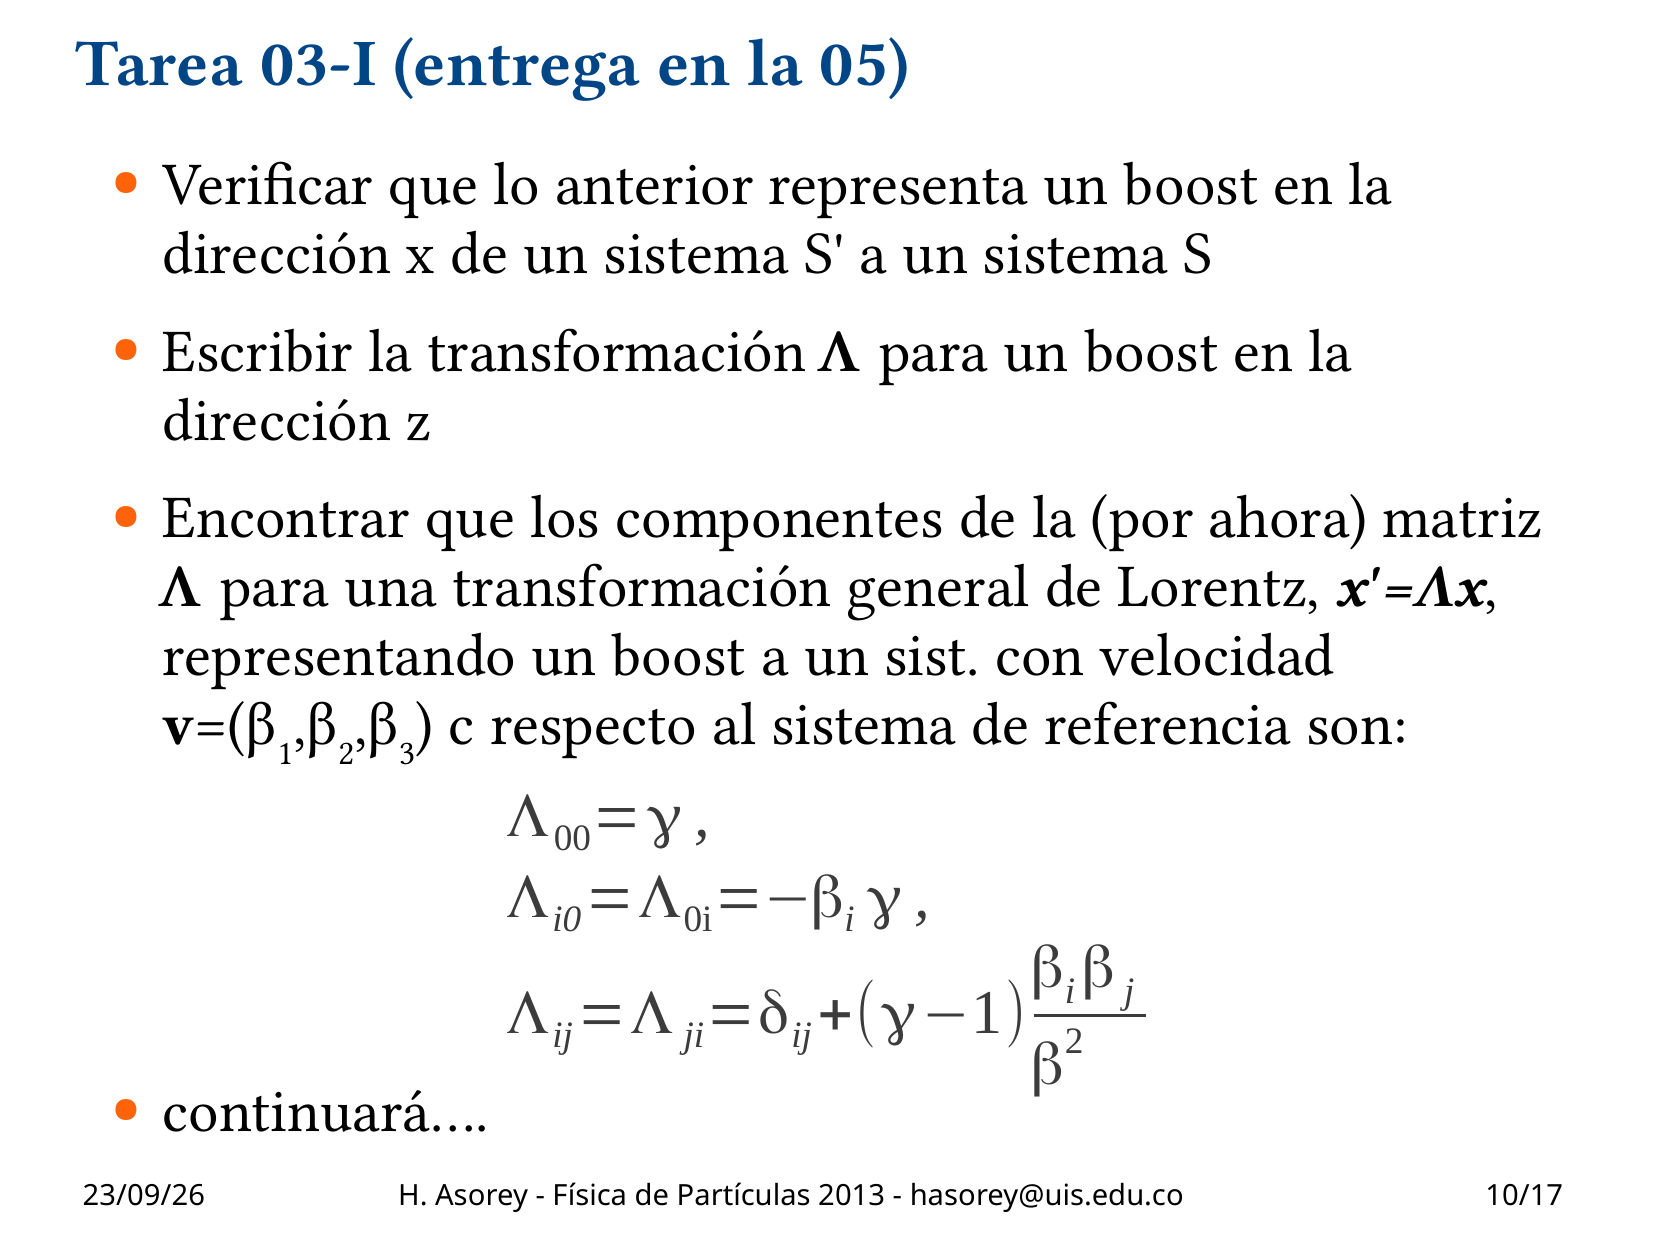

# Tarea 03-I (entrega en la 05)
Verificar que lo anterior representa un boost en la dirección x de un sistema S' a un sistema S
Escribir la transformación Λ para un boost en la dirección z
Encontrar que los componentes de la (por ahora) matriz Λ para una transformación general de Lorentz, x'=Λx, representando un boost a un sist. con velocidad v=(β1,β2,β3) c respecto al sistema de referencia son:
continuará....
H. Asorey - Física de Partículas 2013 - hasorey@uis.edu.co
10